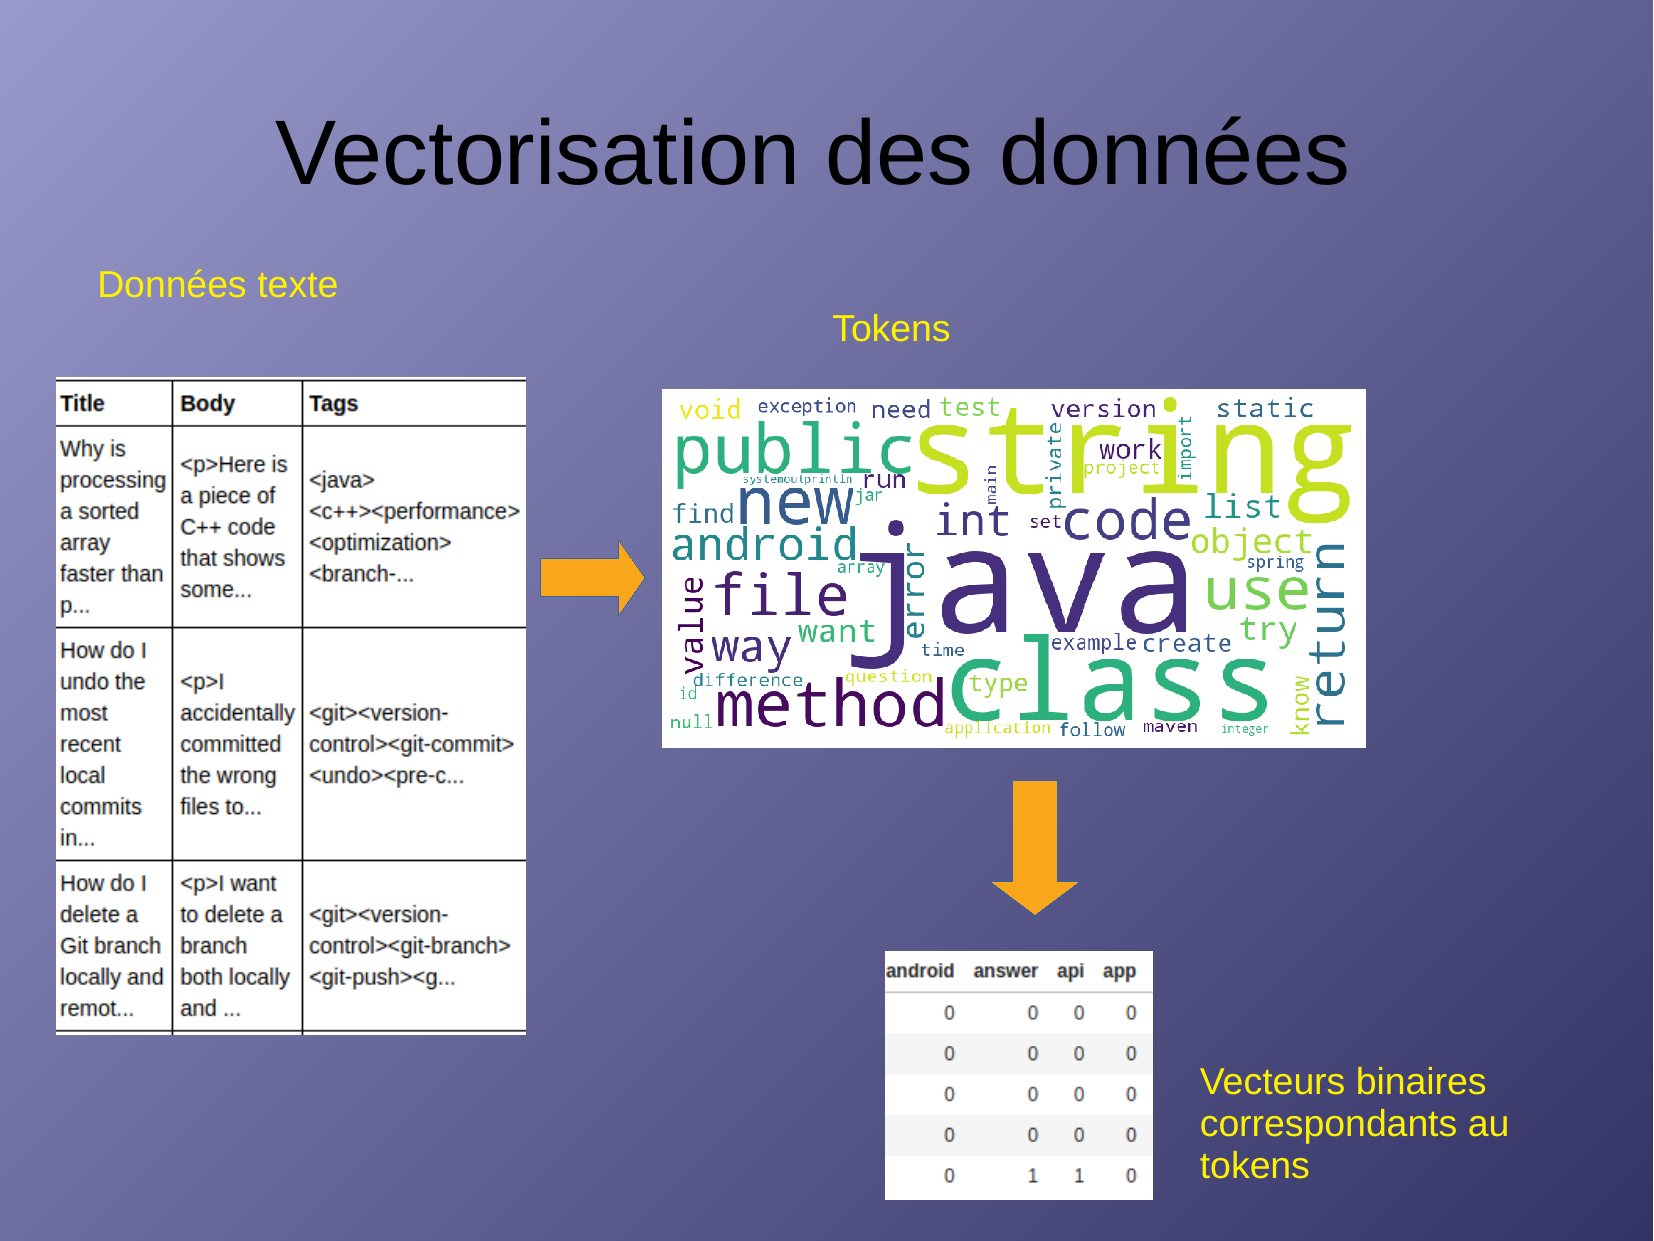

# Vectorisation des données
Données texte
Tokens
Vecteurs binaires correspondants au tokens